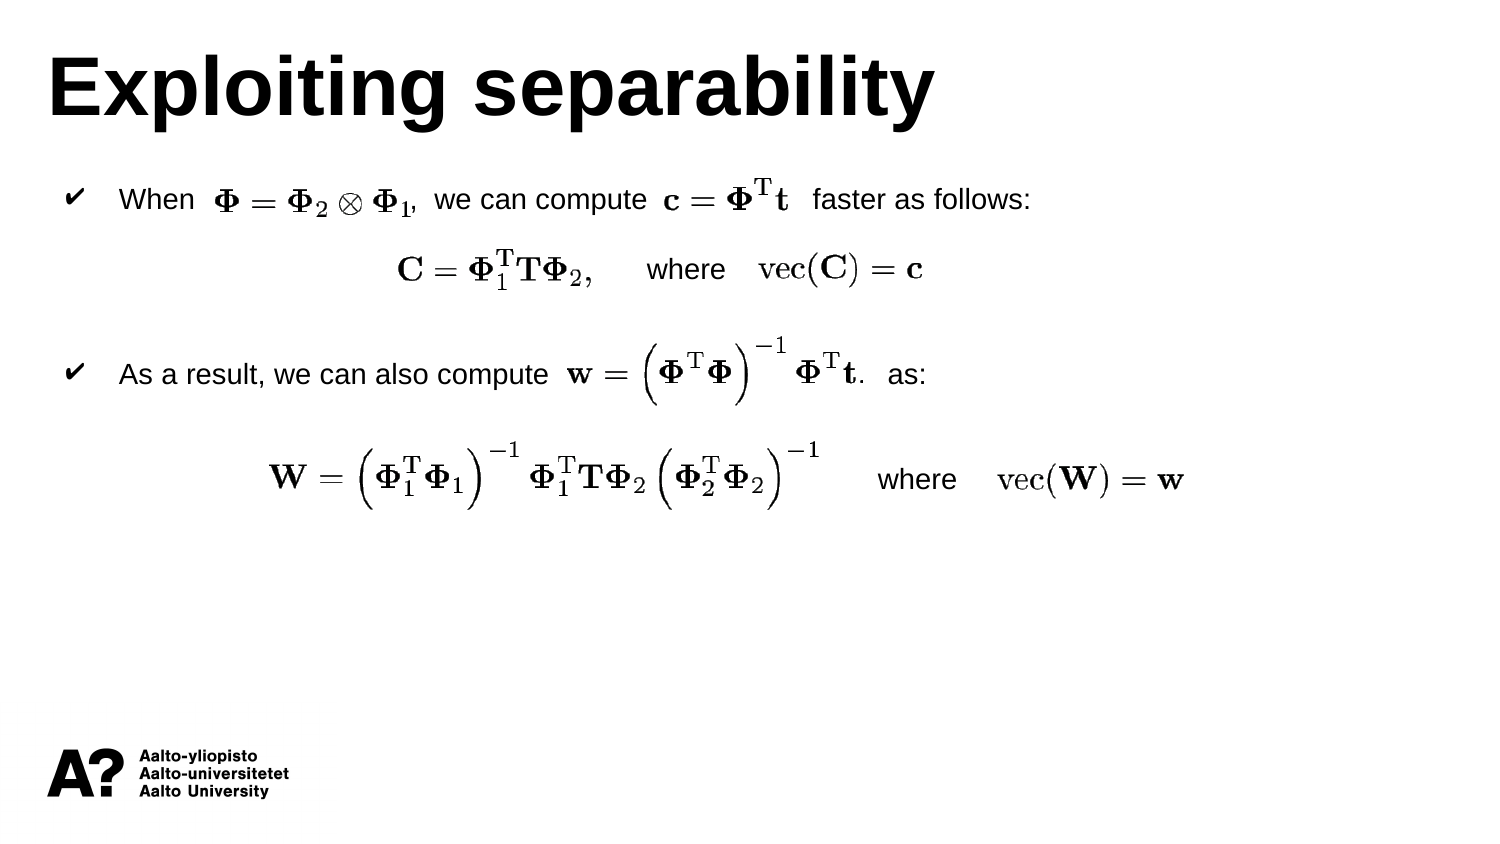

# Exploiting separability
When , we can compute faster as follows:
 where
As a result, we can also compute as:
 where